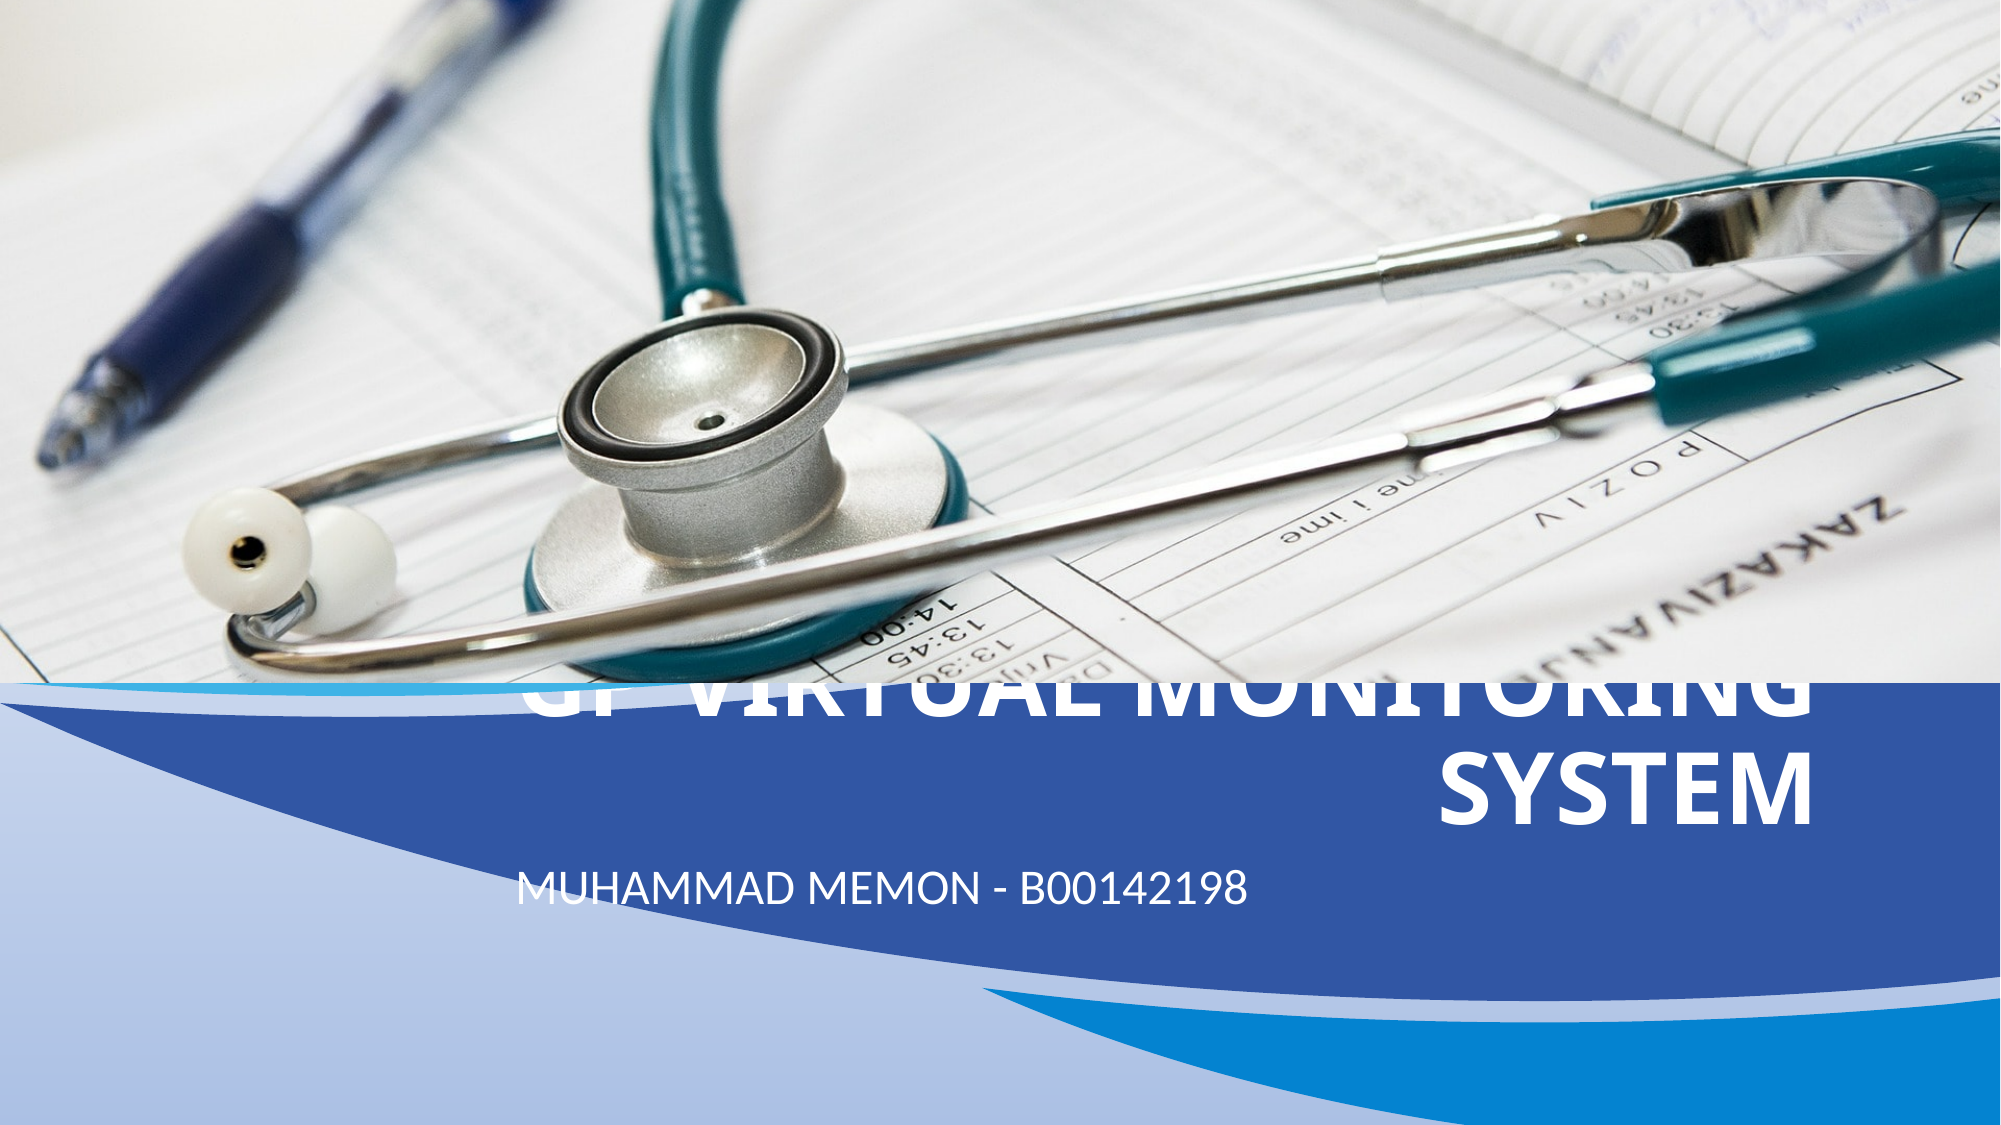

# GP Virtual Monitoring SYSTEM
Muhammad MEMON - B00142198